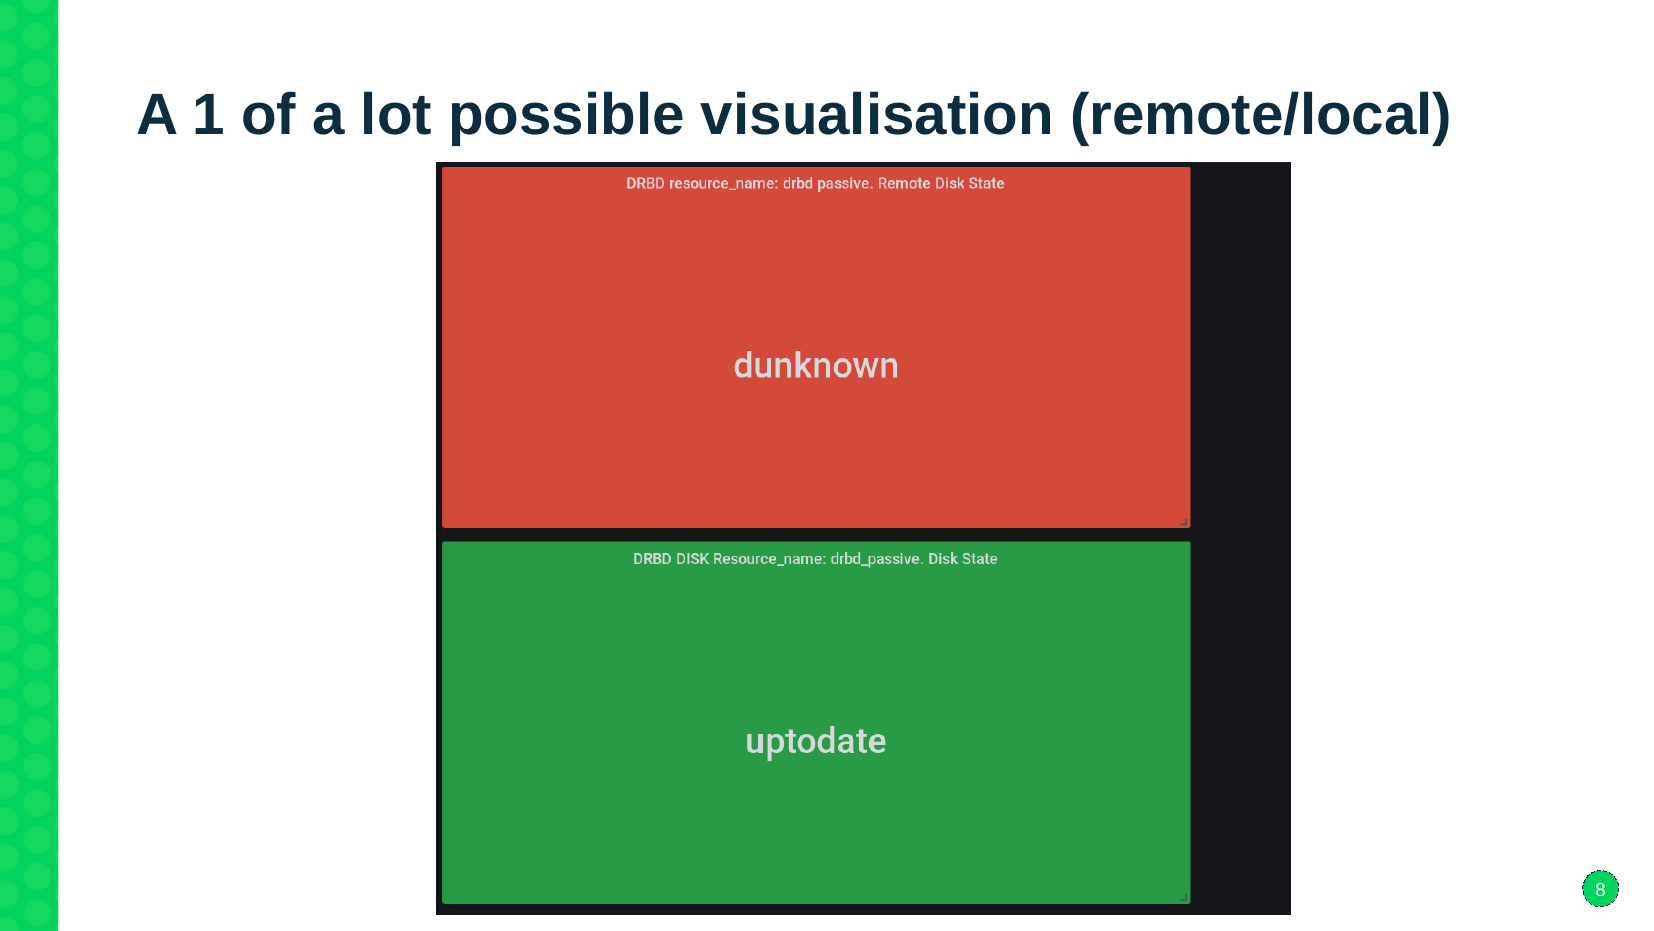

# A 1 of a lot possible visualisation (remote/local)
8